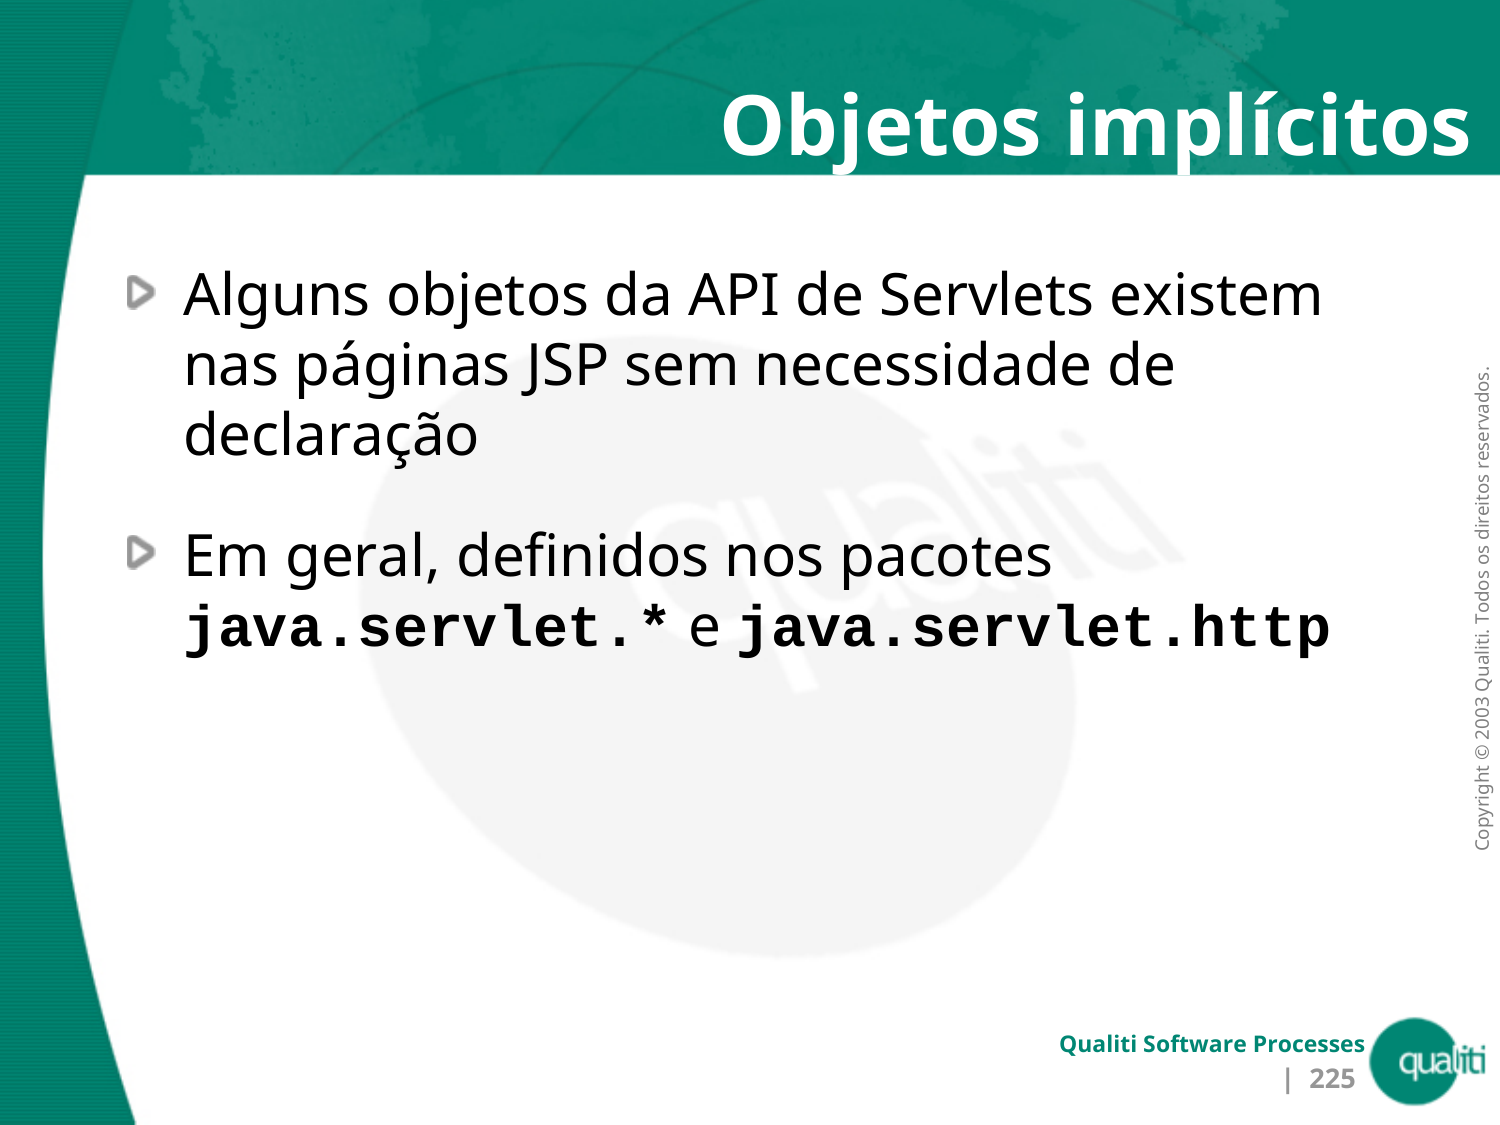

# Objetos implícitos
Alguns objetos da API de Servlets existem nas páginas JSP sem necessidade de declaração
Em geral, definidos nos pacotes java.servlet.* e java.servlet.http